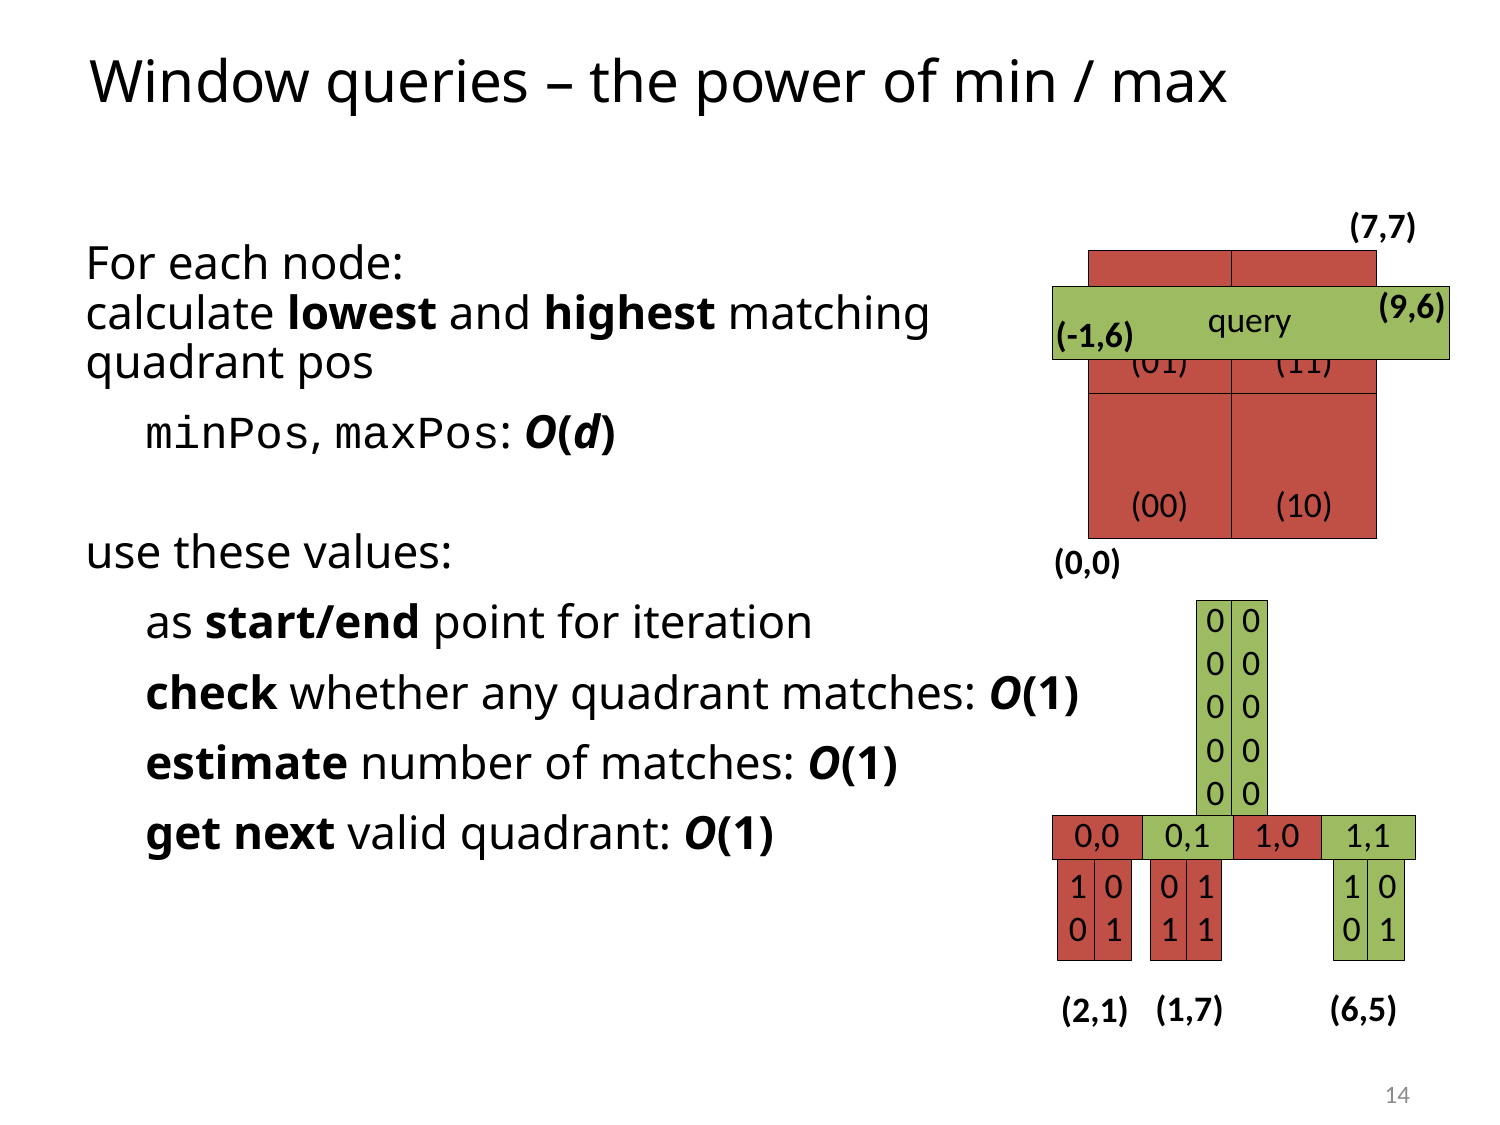

Window queries – the power of min / max
For each node:
calculate lowest and highest matching
quadrant pos
 minPos, maxPos: O(d)
use these values:
 as start/end point for iteration
 check whether any quadrant matches: O(1)
 estimate number of matches: O(1)
 get next valid quadrant: O(1)